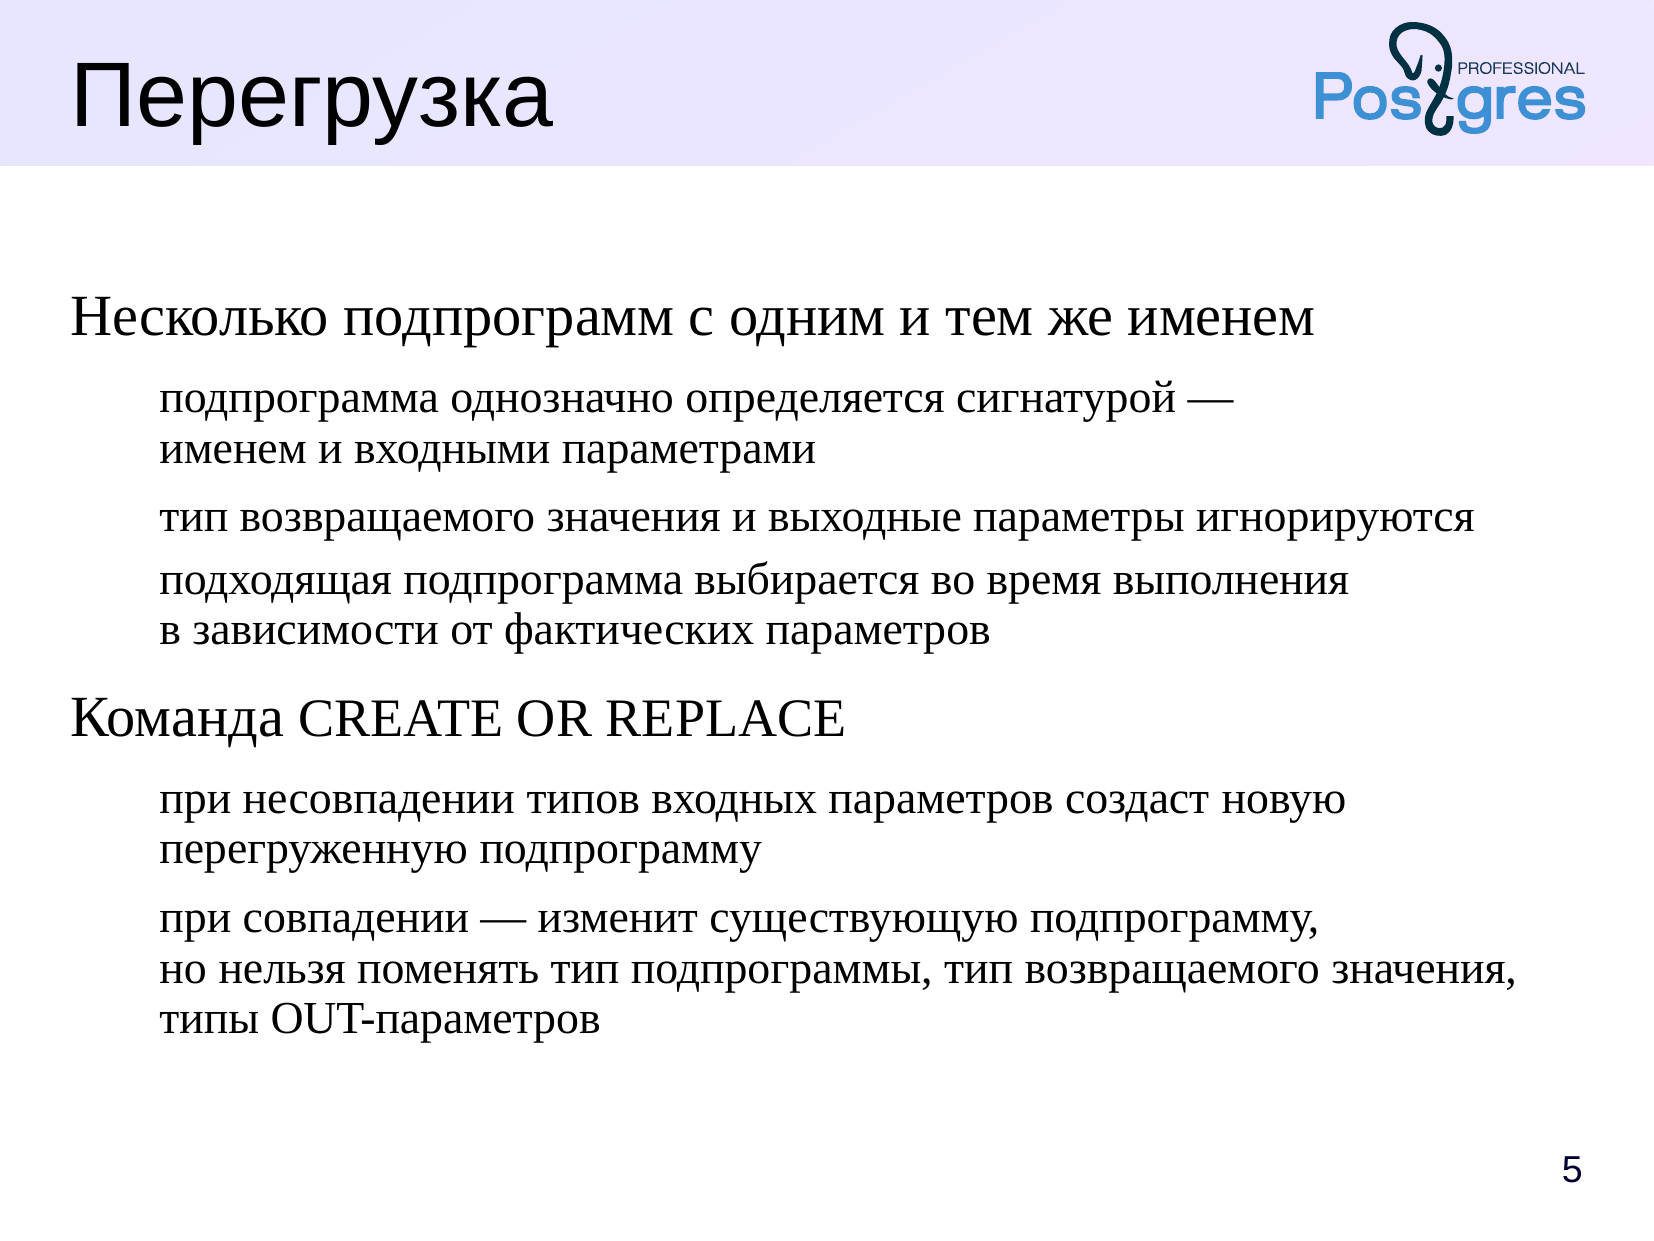

# Перегрузка
Несколько подпрограмм с одним и тем же именем
подпрограмма однозначно определяется сигнатурой —
именем и входными параметрами
тип возвращаемого значения и выходные параметры игнорируются
подходящая подпрограмма выбирается во время выполнения
в зависимости от фактических параметров
Команда CREATE OR REPLACE
при несовпадении типов входных параметров создаст новую
перегруженную подпрограмму
при совпадении — изменит существующую подпрограмму,
но нельзя поменять тип подпрограммы, тип возвращаемого значения, типы OUT-параметров